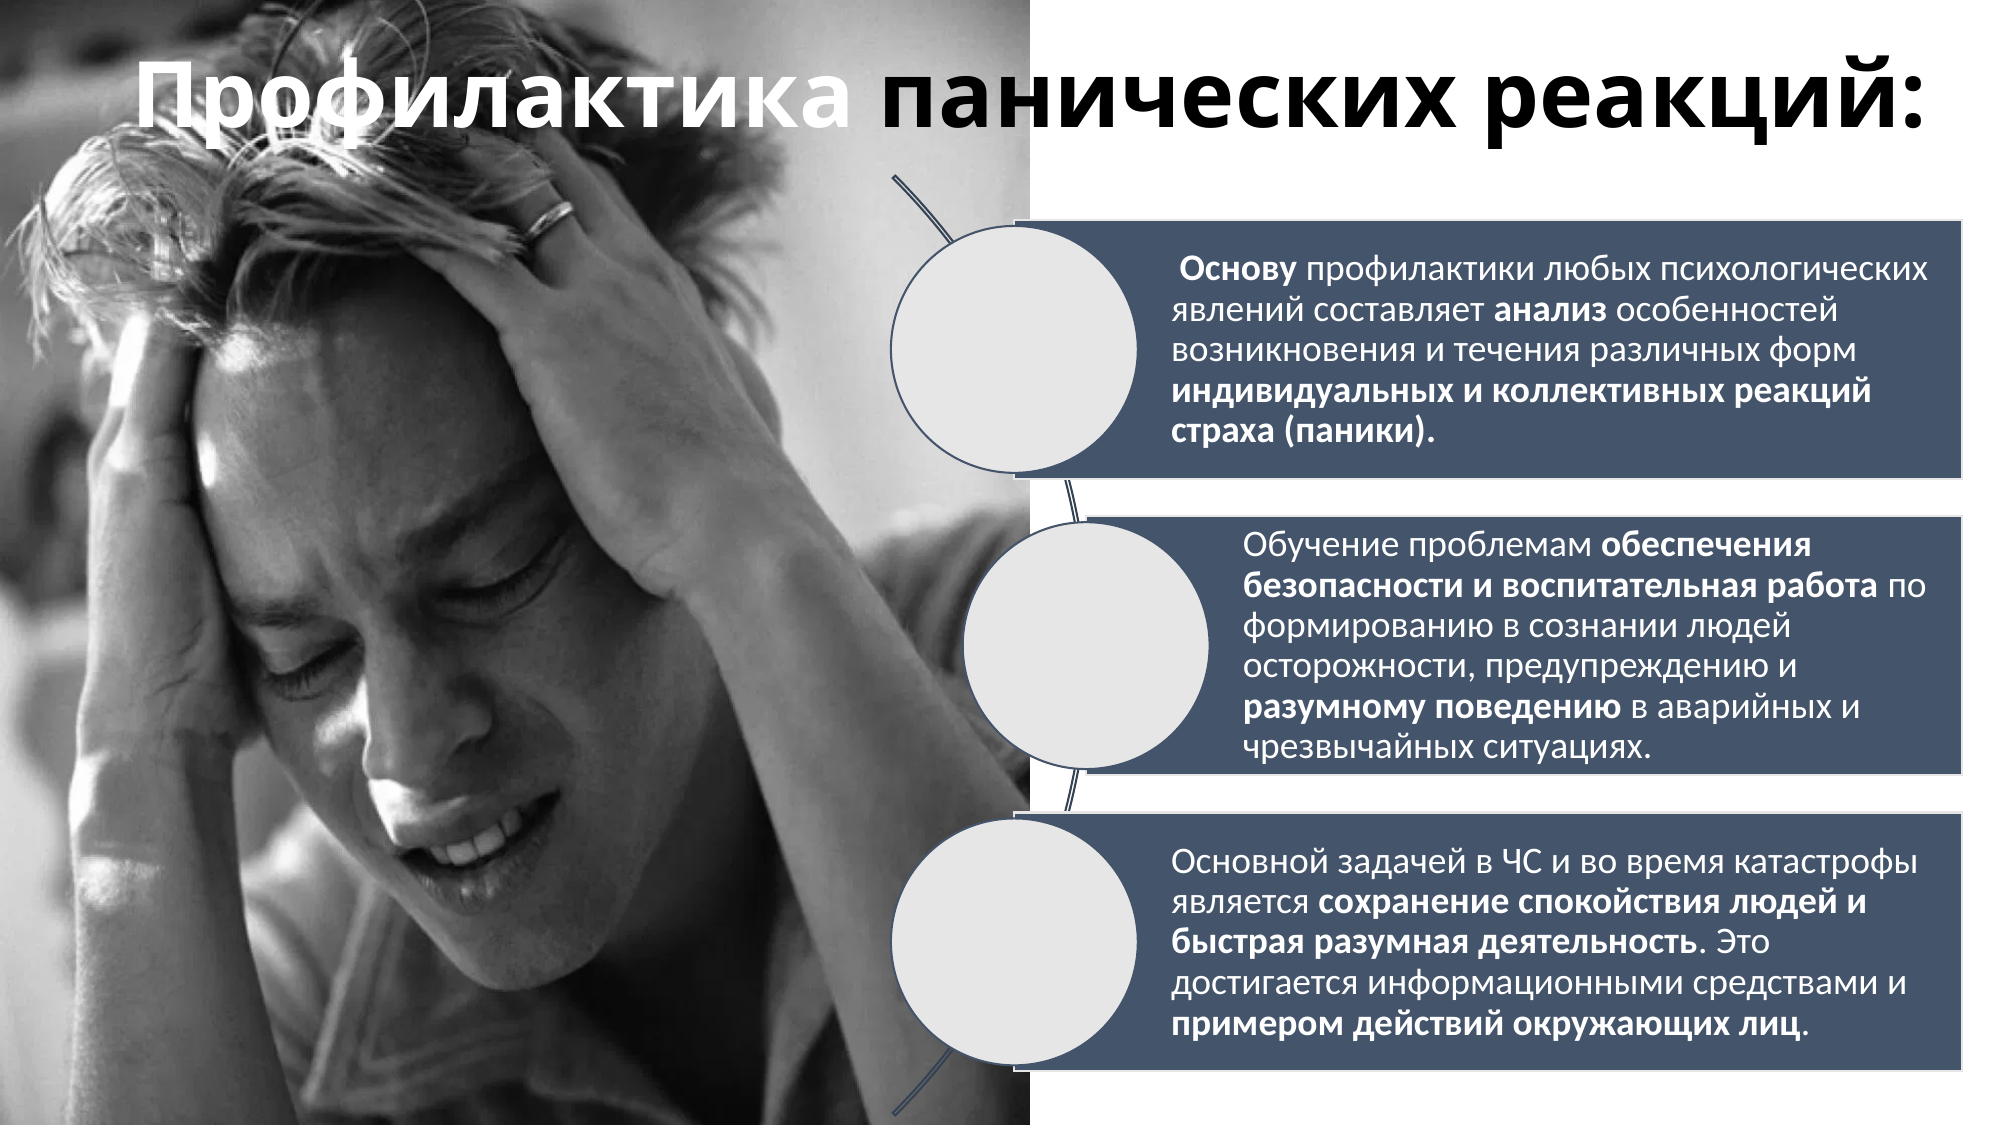

Основу профилактики любых психологических явлений составляет анализ особенностей возникновения и течения различных форм индивидуальных и коллективных реакций страха (паники).
Обучение проблемам обеспечения безопасности и воспитательная работа по формированию в сознании людей осторожности, предупреждению и разумному поведению в аварийных и чрезвычайных ситуациях.
Основной задачей в ЧС и во время катастрофы является сохранение спокойствия людей и быстрая разумная деятельность. Это достигается информационными средствами и примером действий окружающих лиц.
# Профилактика панических реакций: